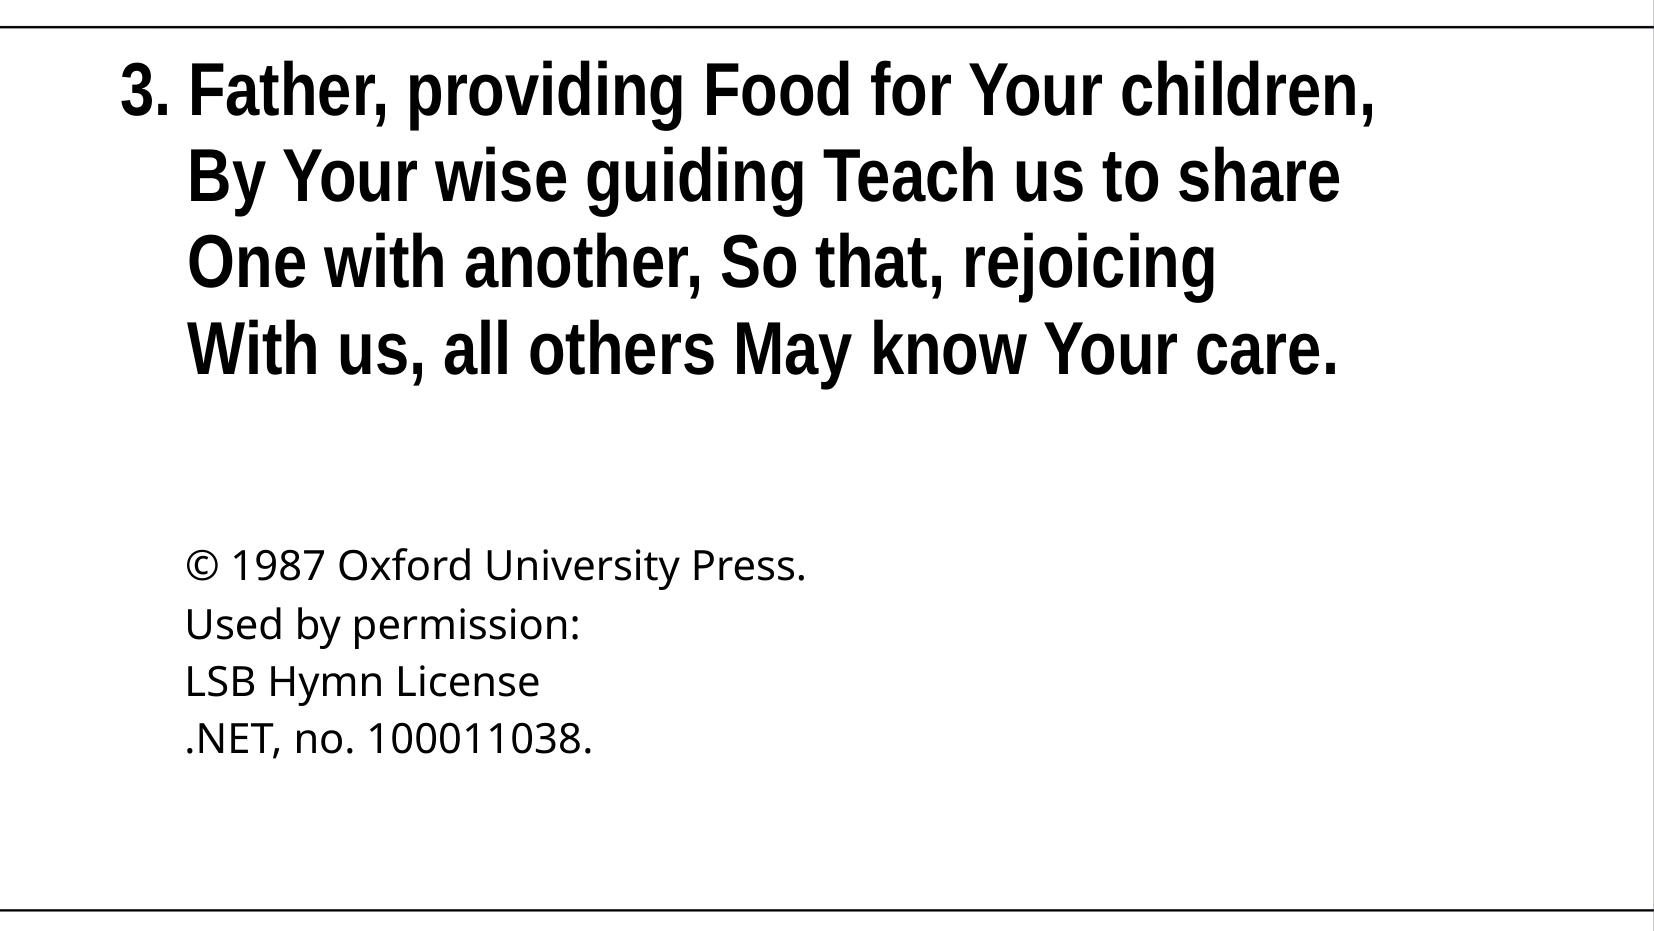

# 3. Father, providing Food for Your children, By Your wise guiding Teach us to share One with another, So that, rejoicing With us, all others May know Your care. © 1987 Oxford University Press. Used by permission: LSB Hymn License .NET, no. 100011038.